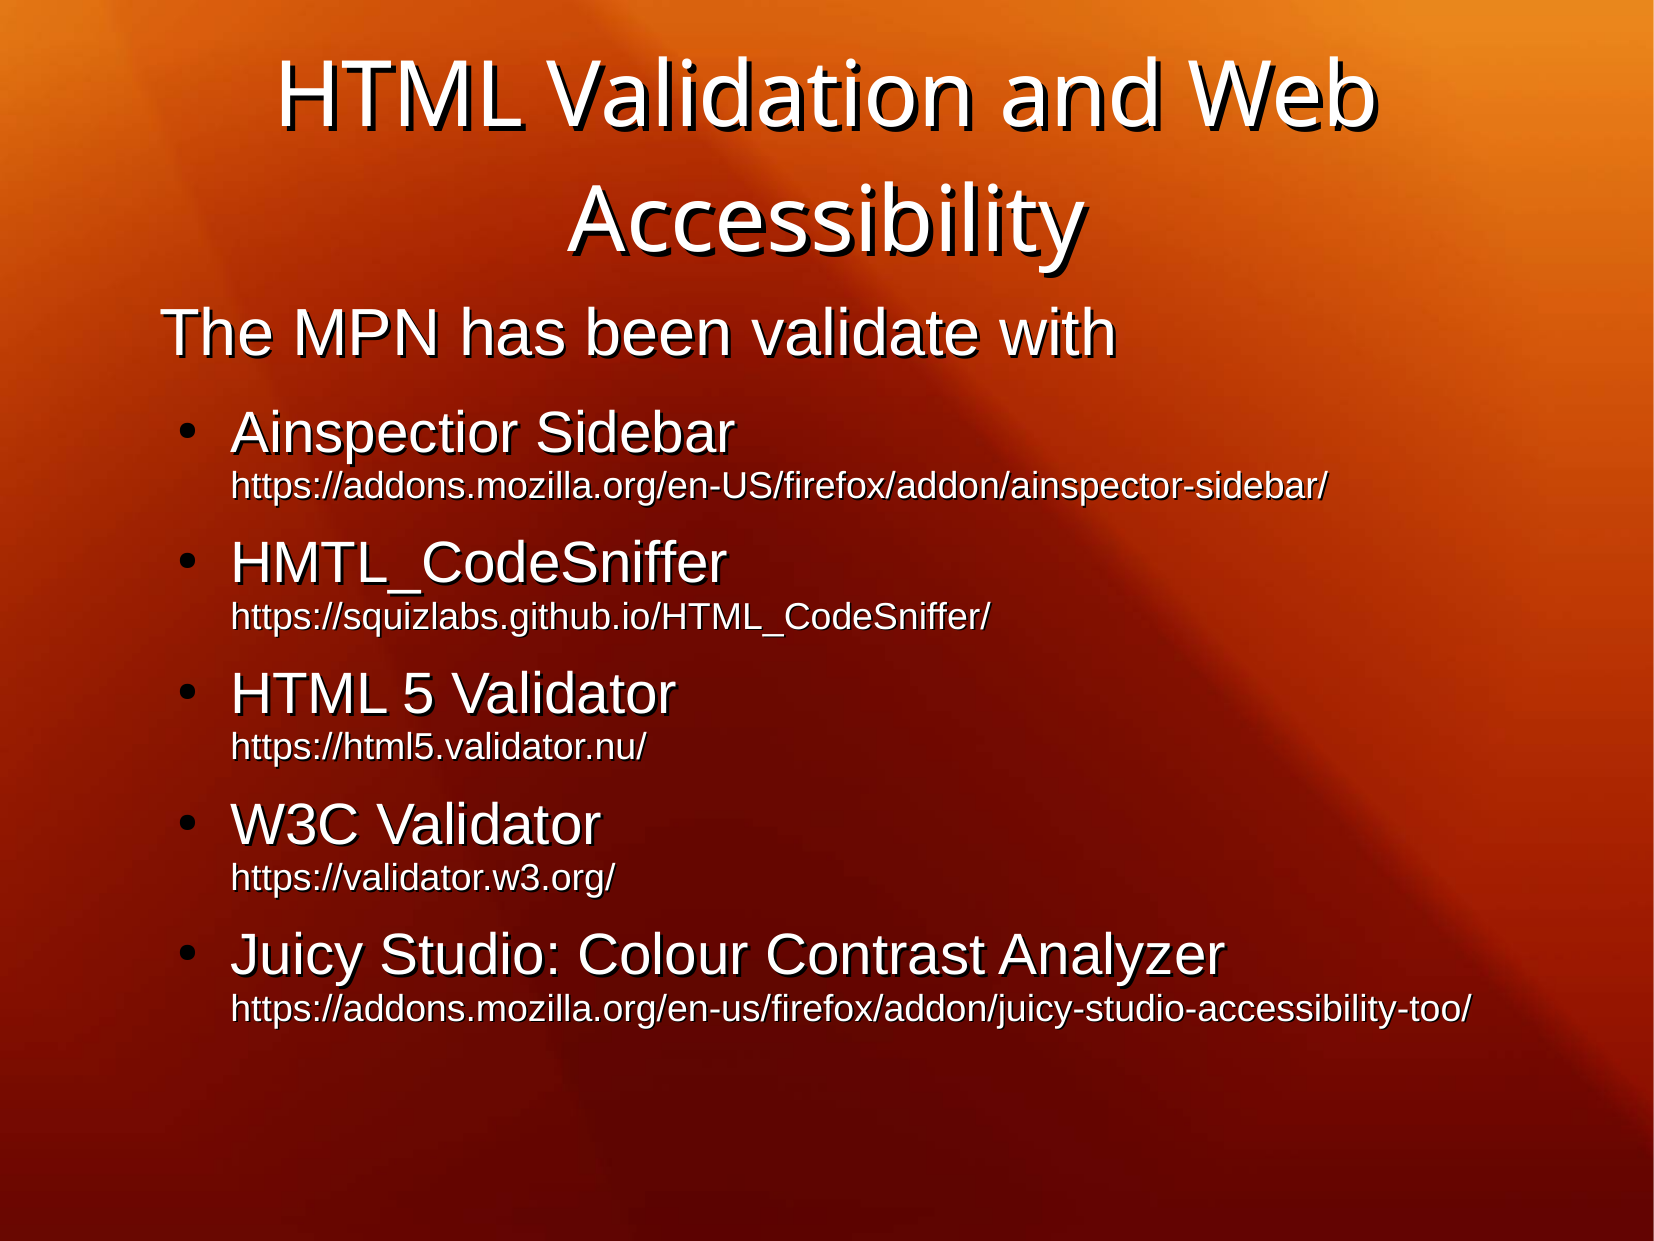

# HTML Validation and Web Accessibility
The MPN has been validate with
Ainspectior Sidebar
https://addons.mozilla.org/en-US/firefox/addon/ainspector-sidebar/
HMTL_CodeSniffer
https://squizlabs.github.io/HTML_CodeSniffer/
HTML 5 Validator
https://html5.validator.nu/
W3C Validator
https://validator.w3.org/
Juicy Studio: Colour Contrast Analyzerhttps://addons.mozilla.org/en-us/firefox/addon/juicy-studio-accessibility-too/